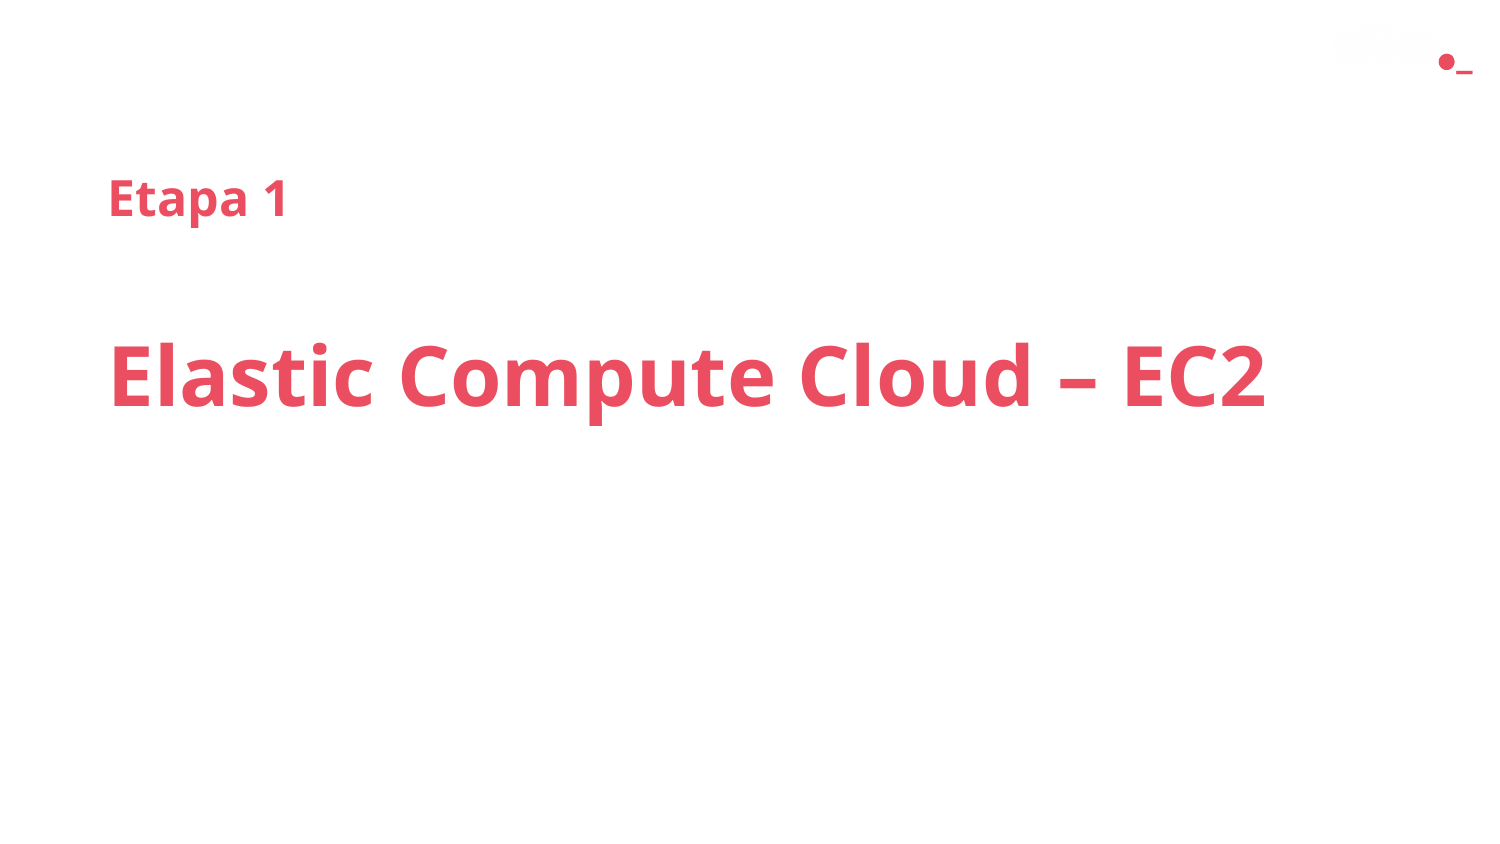

Etapa 1
Elastic Compute Cloud – EC2